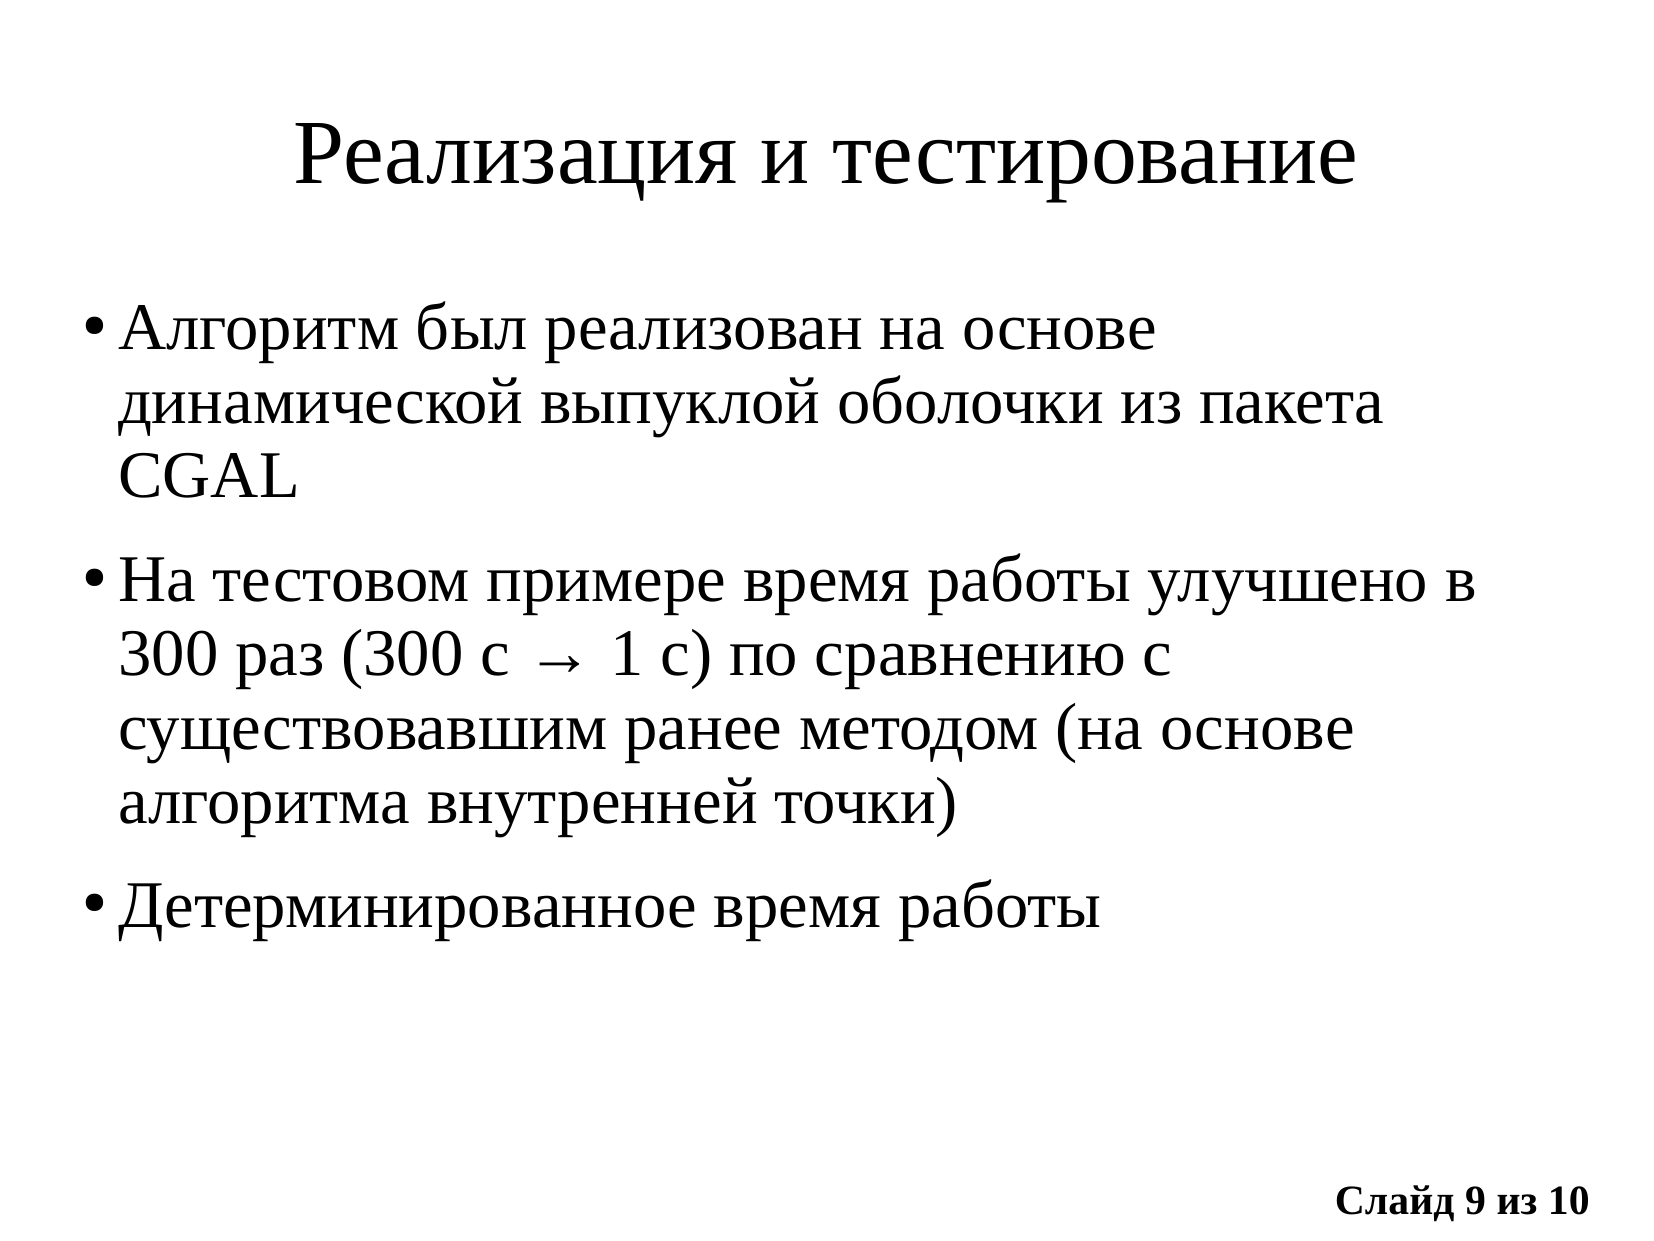

# Реализация и тестирование
Алгоритм был реализован на основе динамической выпуклой оболочки из пакета CGAL
На тестовом примере время работы улучшено в 300 раз (300 с → 1 с) по сравнению с существовавшим ранее методом (на основе алгоритма внутренней точки)
Детерминированное время работы
9